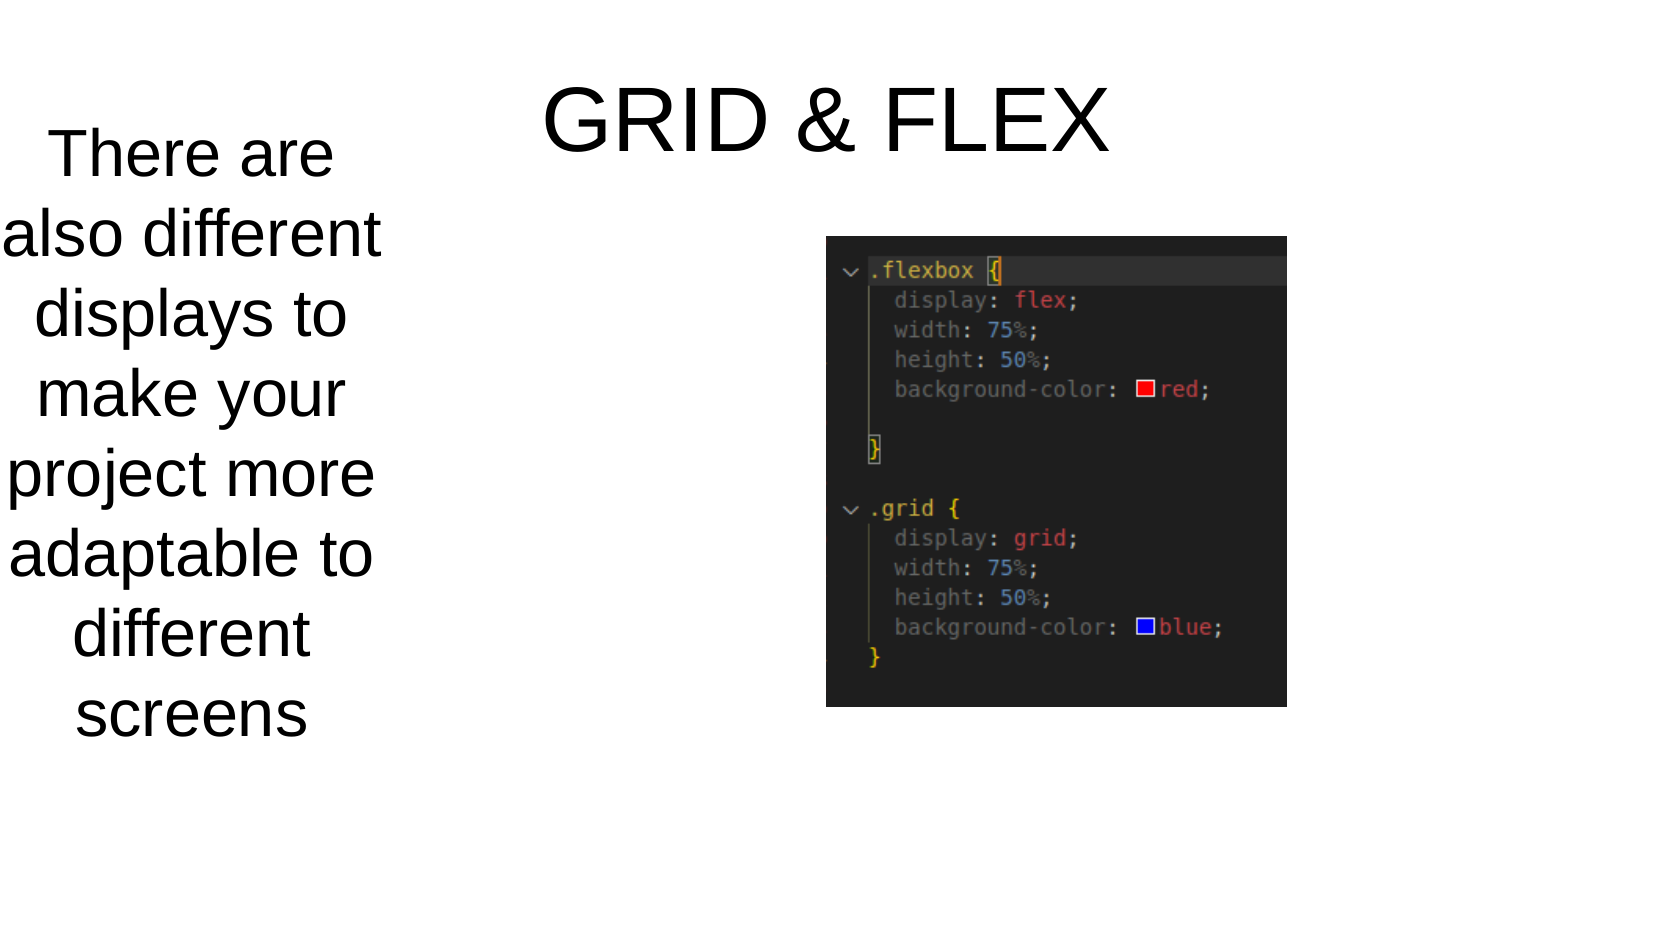

There are also different displays to make your project more adaptable to different screens
# GRID & FLEX